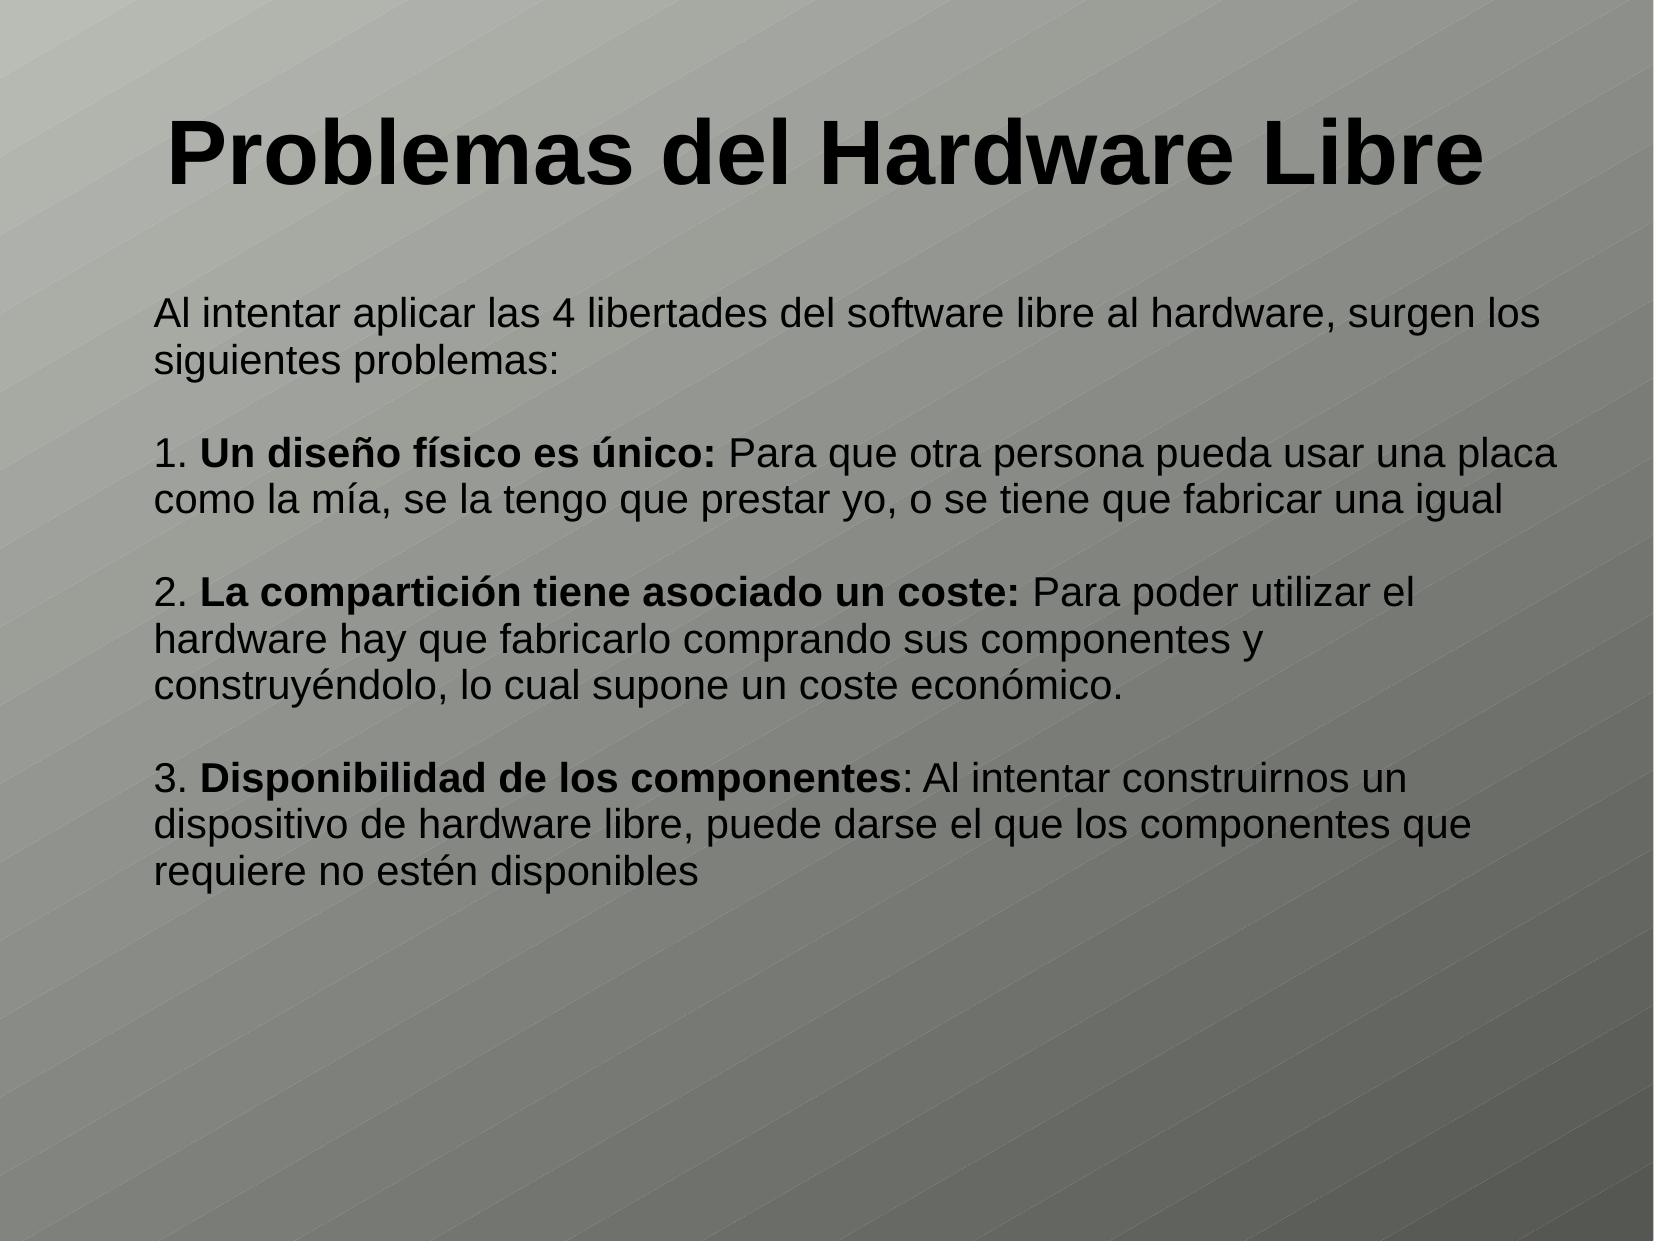

# Problemas del Hardware Libre
Al intentar aplicar las 4 libertades del software libre al hardware, surgen los siguientes problemas:
1. Un diseño físico es único: Para que otra persona pueda usar una placa como la mía, se la tengo que prestar yo, o se tiene que fabricar una igual
2. La compartición tiene asociado un coste: Para poder utilizar el hardware hay que fabricarlo comprando sus componentes y construyéndolo, lo cual supone un coste económico.
3. Disponibilidad de los componentes: Al intentar construirnos un dispositivo de hardware libre, puede darse el que los componentes que requiere no estén disponibles